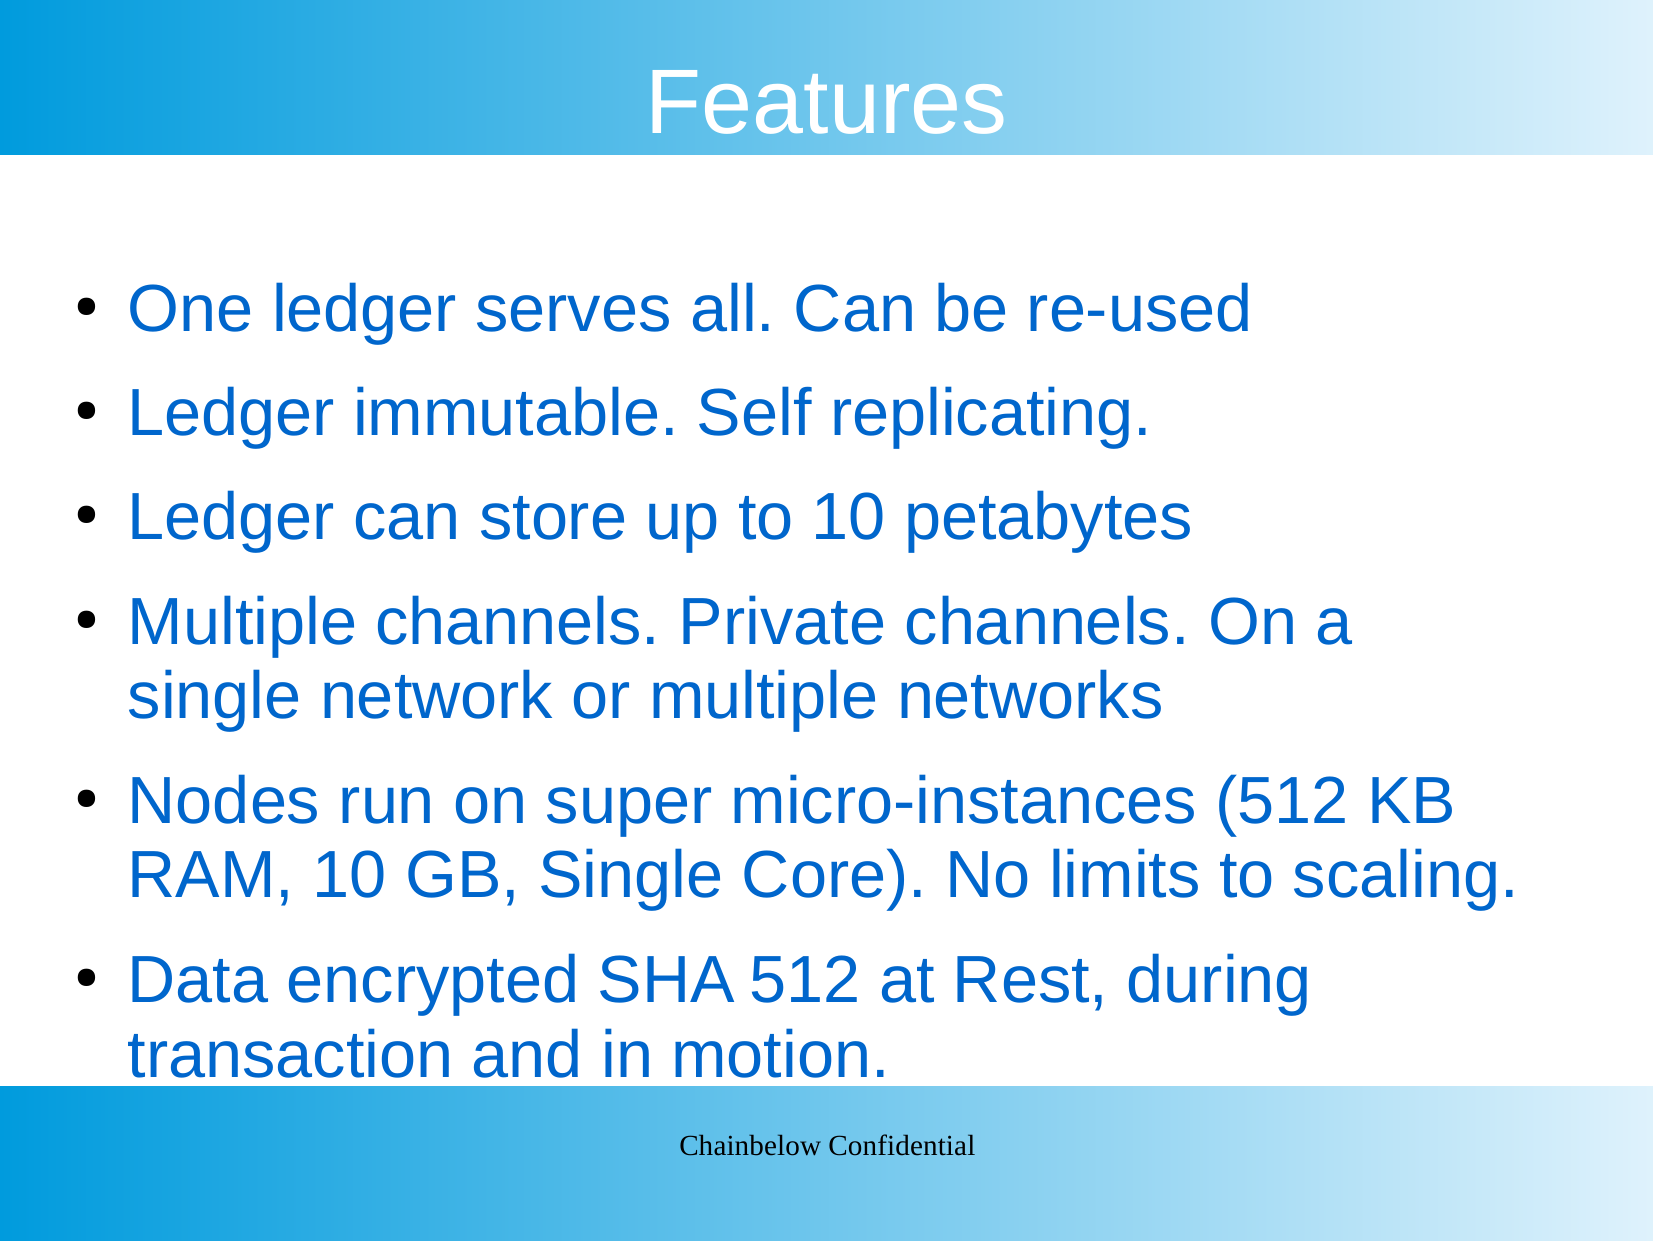

# Features
One ledger serves all. Can be re-used
Ledger immutable. Self replicating.
Ledger can store up to 10 petabytes
Multiple channels. Private channels. On a single network or multiple networks
Nodes run on super micro-instances (512 KB RAM, 10 GB, Single Core). No limits to scaling.
Data encrypted SHA 512 at Rest, during transaction and in motion.